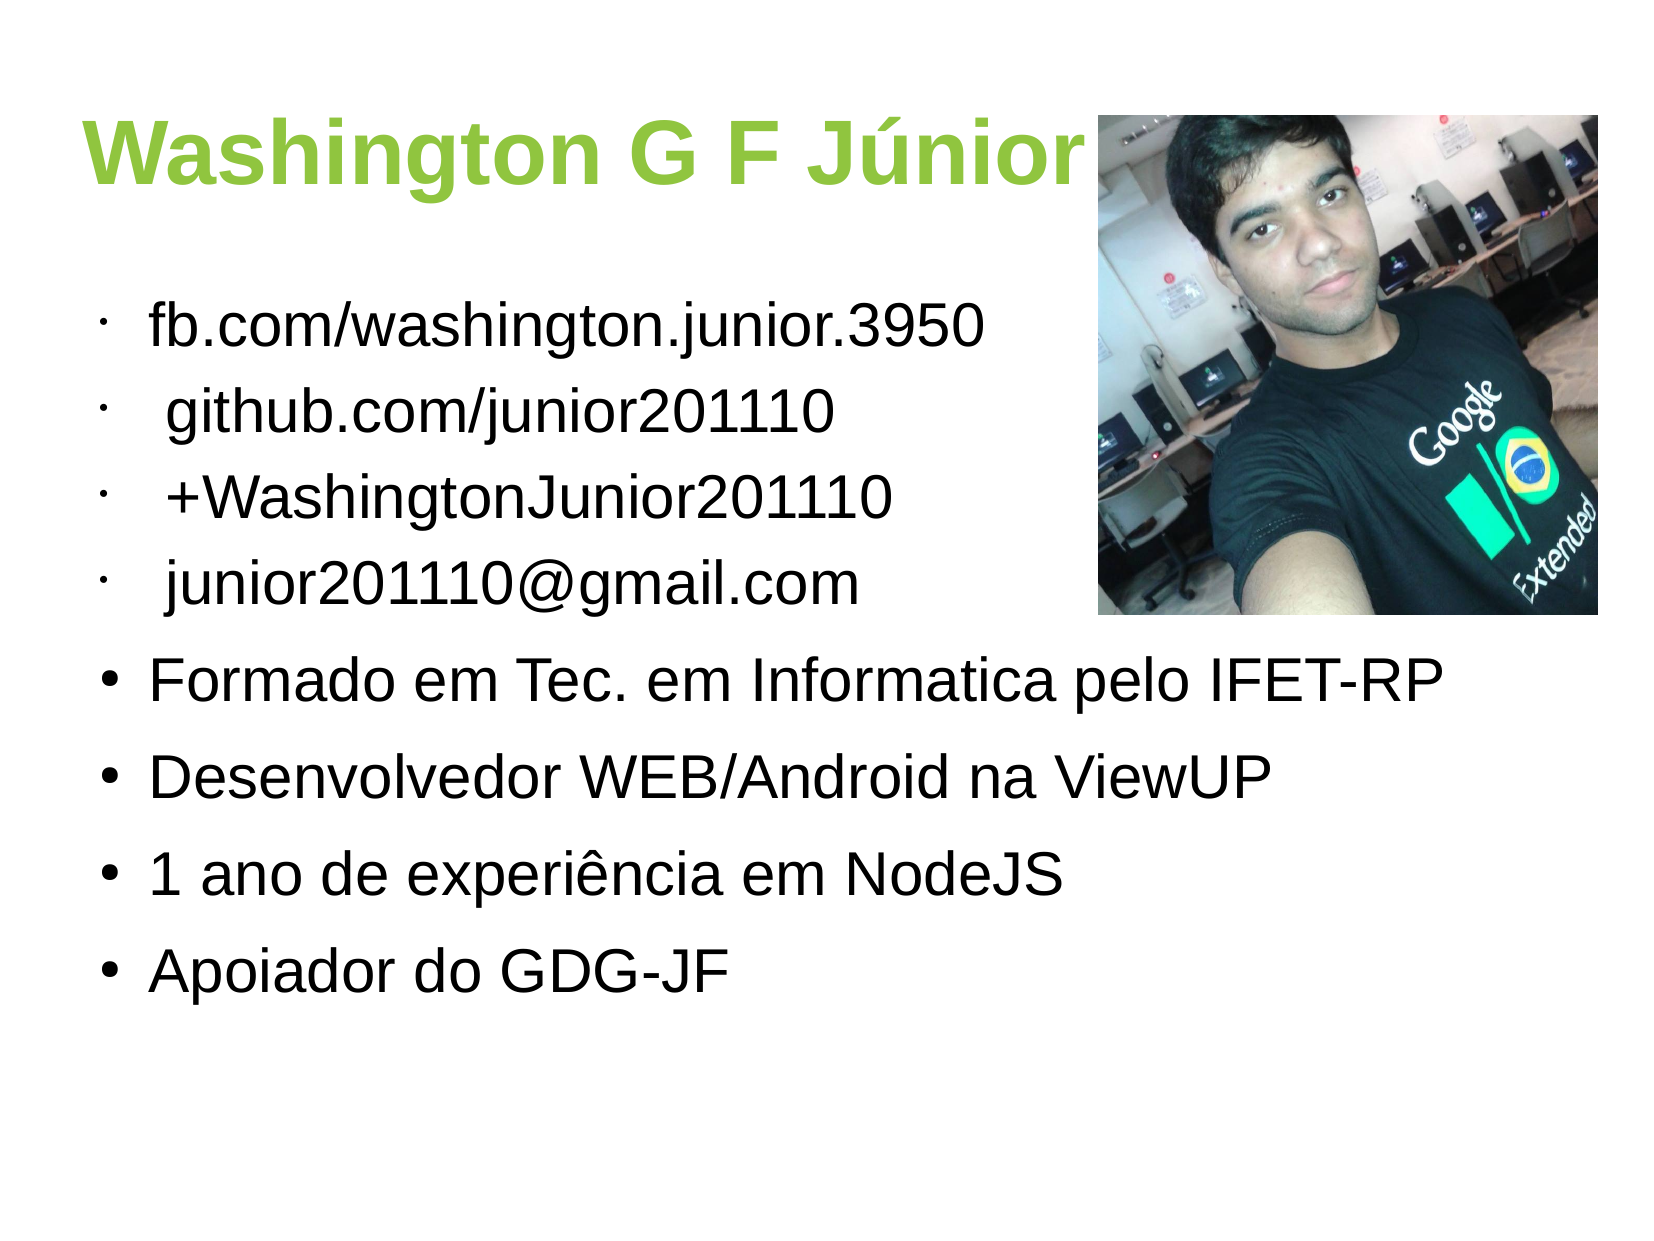

# Washington G F Júnior
fb.com/washington.junior.3950
 github.com/junior201110
 +WashingtonJunior201110
 junior201110@gmail.com
Formado em Tec. em Informatica pelo IFET-RP
Desenvolvedor WEB/Android na ViewUP
1 ano de experiência em NodeJS
Apoiador do GDG-JF